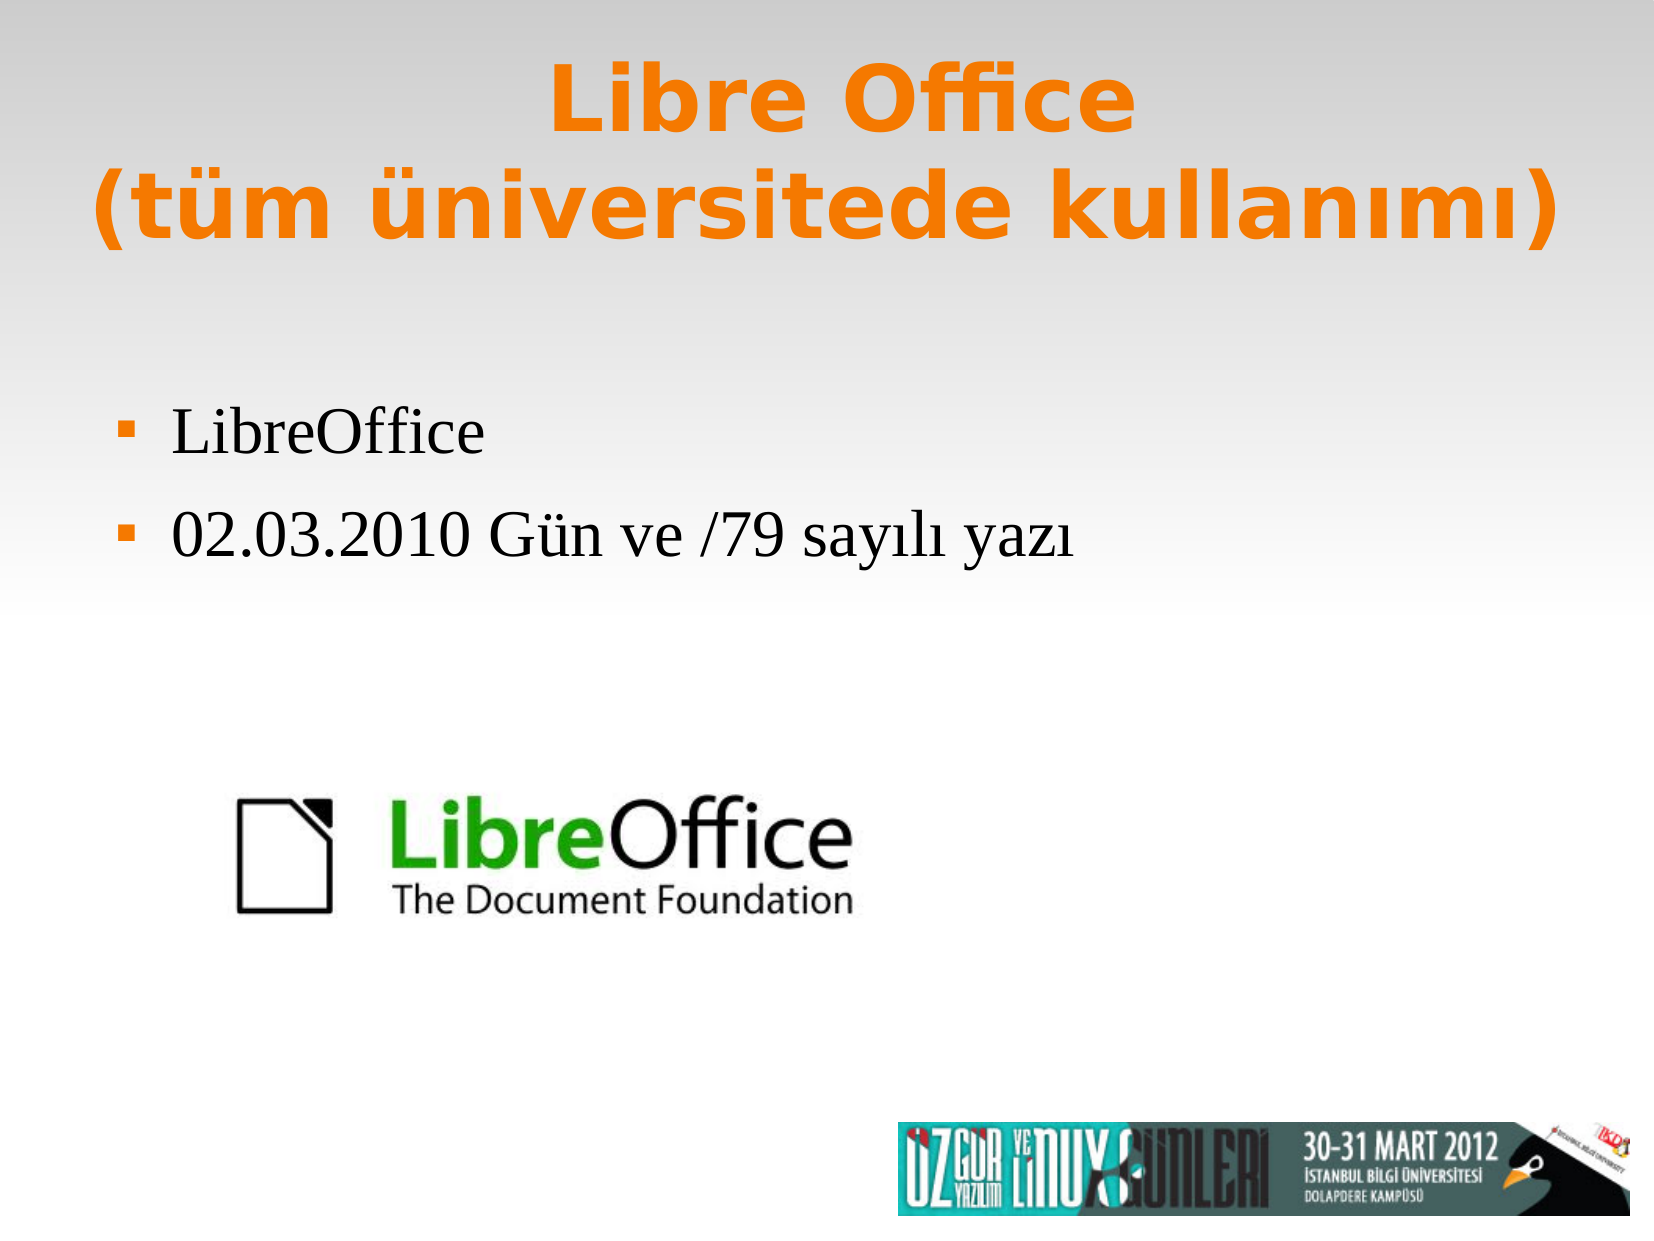

# Libre Office (tüm üniversitede kullanımı)
LibreOffice
02.03.2010 Gün ve /79 sayılı yazı